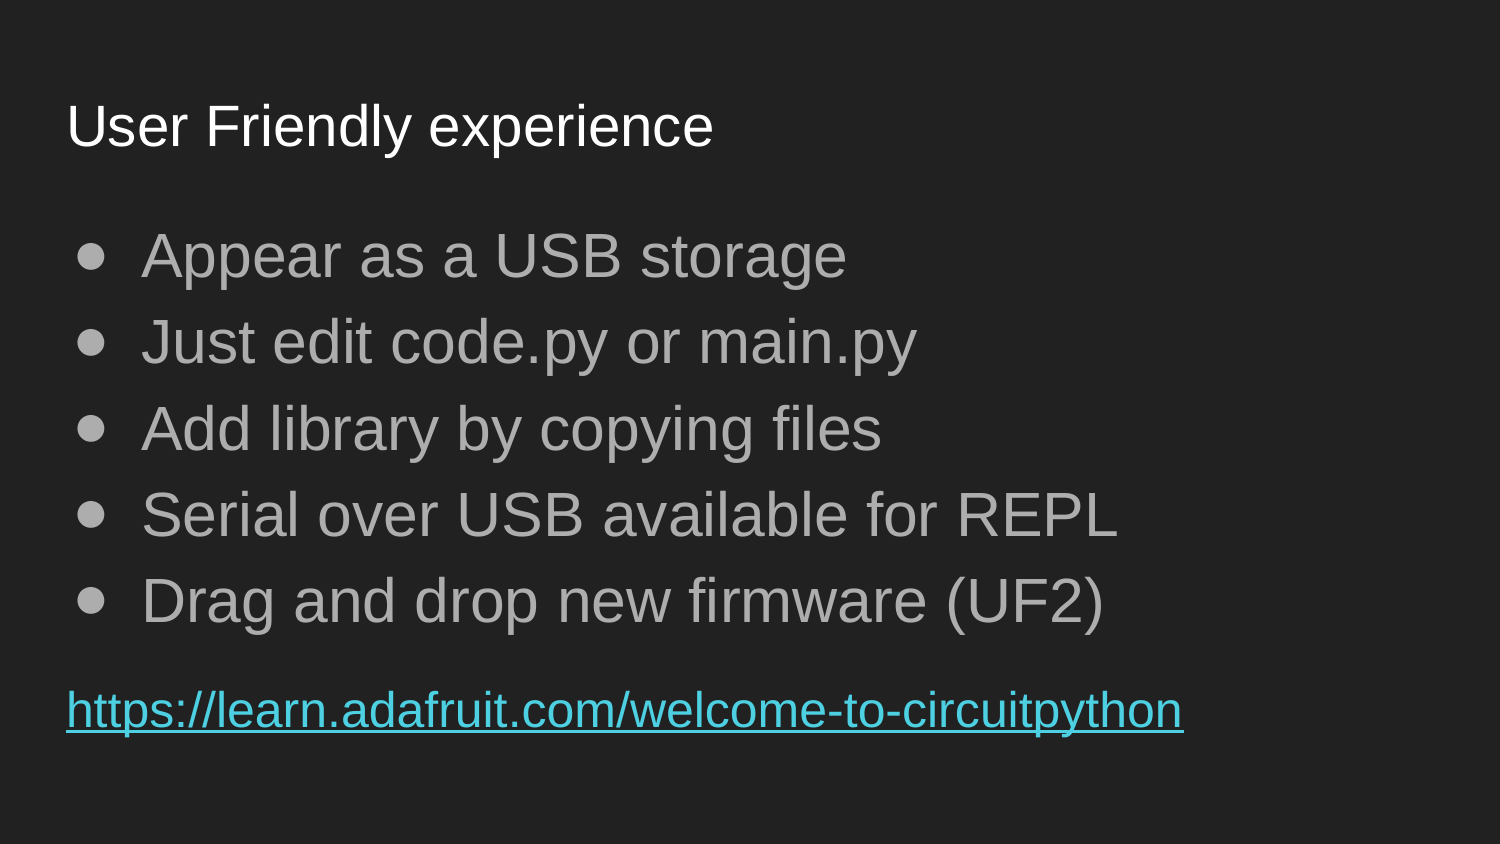

# User Friendly experience
Appear as a USB storage
Just edit code.py or main.py
Add library by copying files
Serial over USB available for REPL
Drag and drop new firmware (UF2)
https://learn.adafruit.com/welcome-to-circuitpython